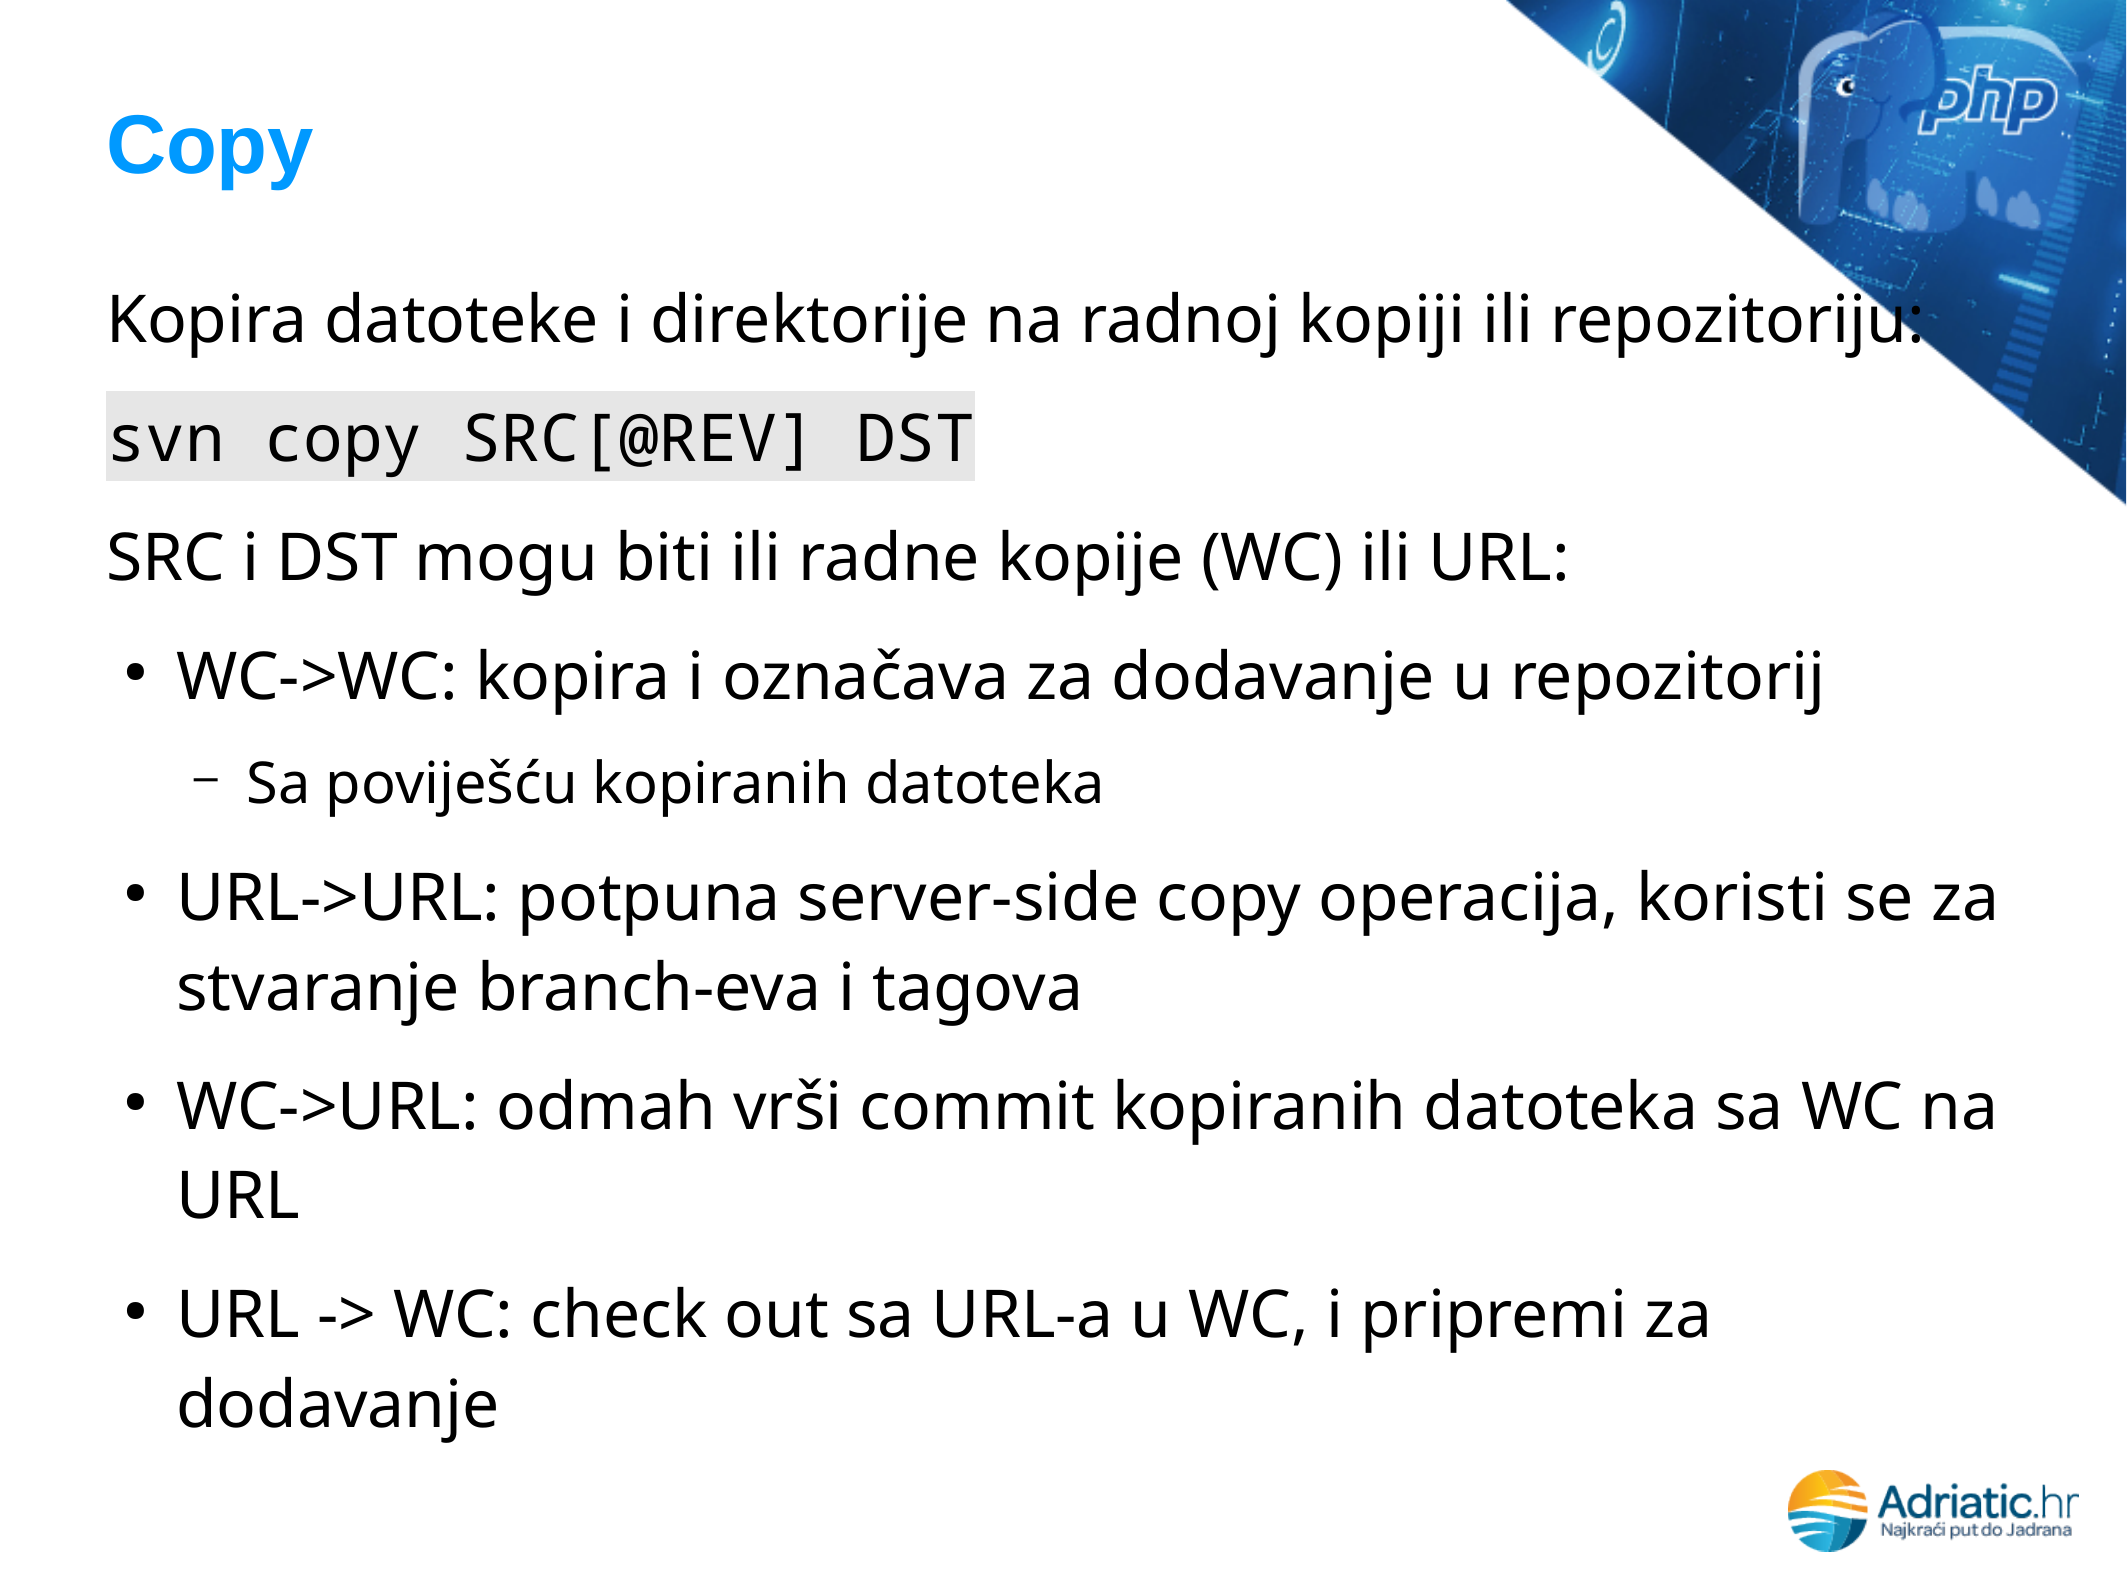

# Copy
Kopira datoteke i direktorije na radnoj kopiji ili repozitoriju:
svn copy SRC[@REV] DST
SRC i DST mogu biti ili radne kopije (WC) ili URL:
WC->WC: kopira i označava za dodavanje u repozitorij
Sa poviješću kopiranih datoteka
URL->URL: potpuna server-side copy operacija, koristi se za stvaranje branch-eva i tagova
WC->URL: odmah vrši commit kopiranih datoteka sa WC na URL
URL -> WC: check out sa URL-a u WC, i pripremi za dodavanje